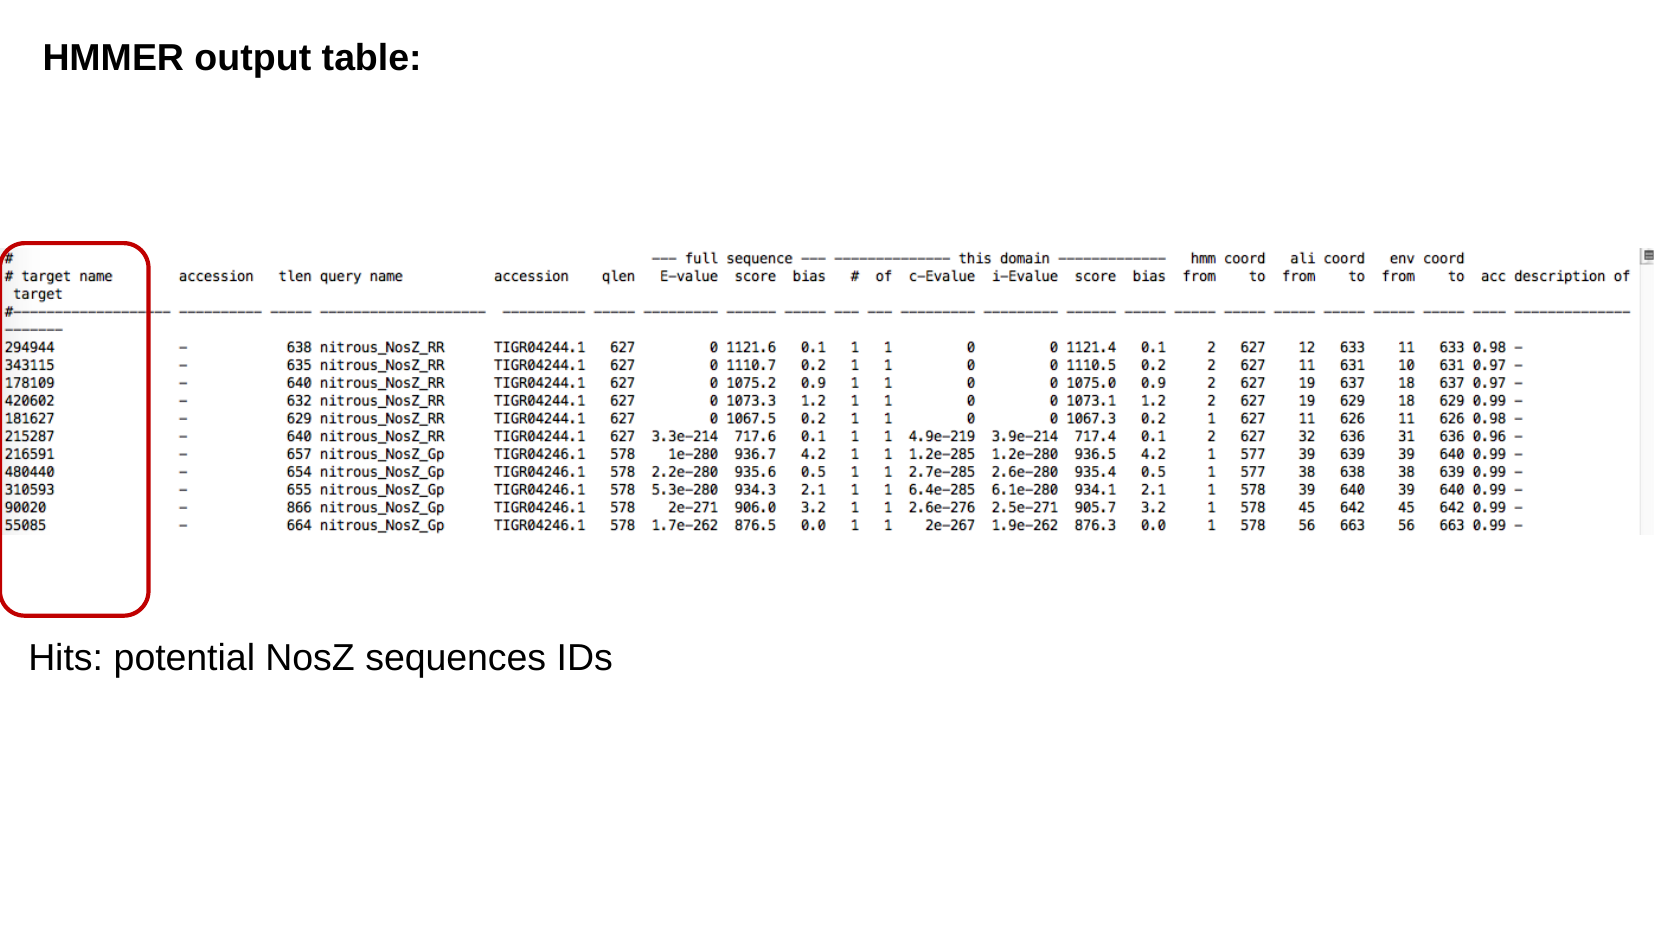

HMMER output table:
Hits: potential NosZ sequences IDs